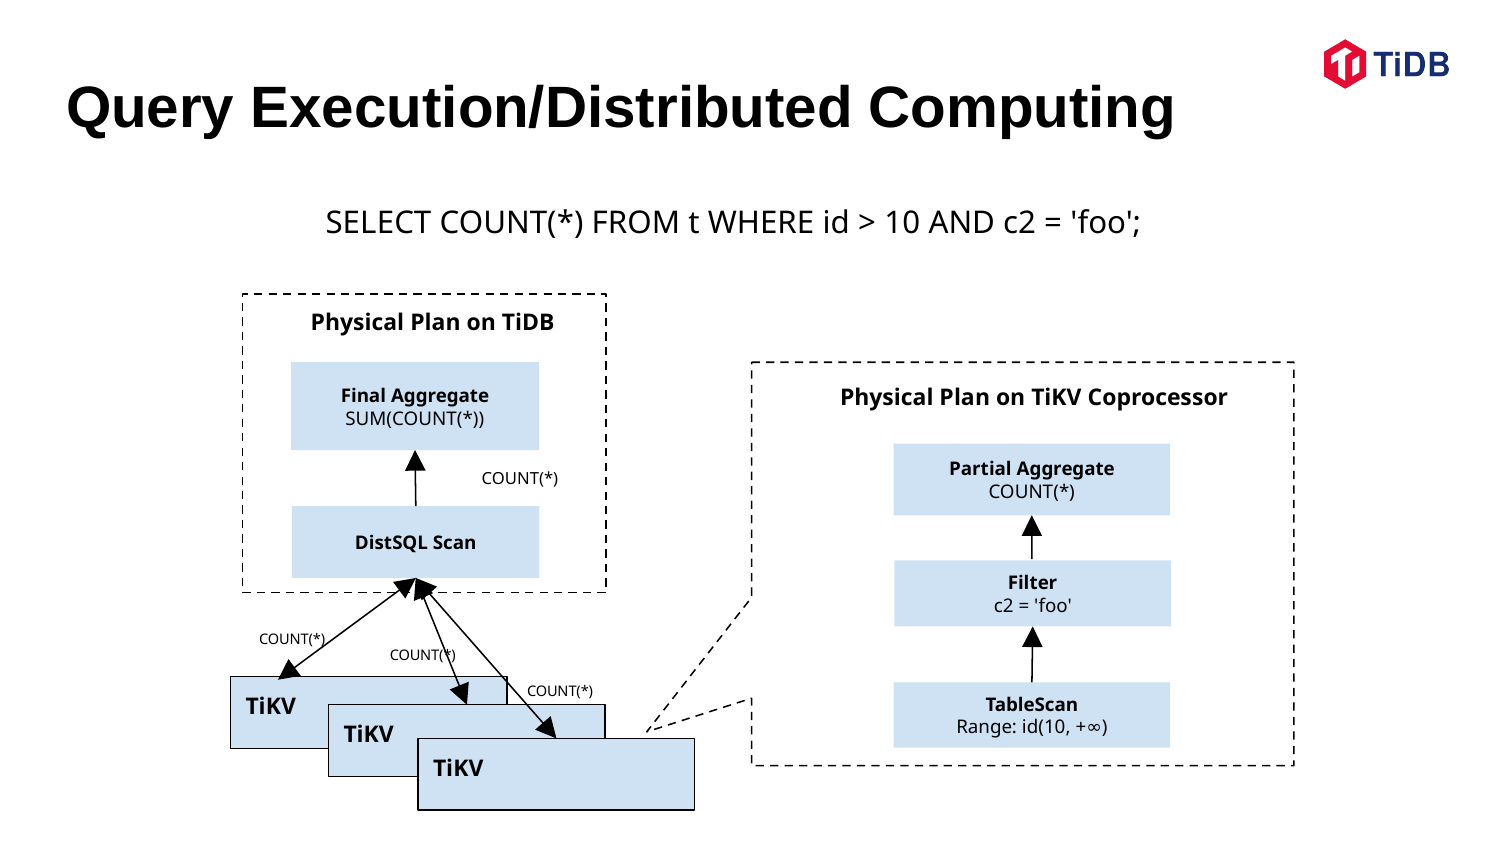

# Query Execution/Distributed Computing
SELECT COUNT(*) FROM t WHERE id > 10 AND c2 = 'foo';
Physical Plan on TiDB
Final Aggregate
SUM(COUNT(*))
Physical Plan on TiKV Coprocessor
Partial Aggregate
COUNT(*)
COUNT(*)
DistSQL Scan
Filter
c2 = 'foo'
COUNT(*)
COUNT(*)
COUNT(*)
TiKV
TableScan
Range: id(10, +∞)
TiKV
TiKV